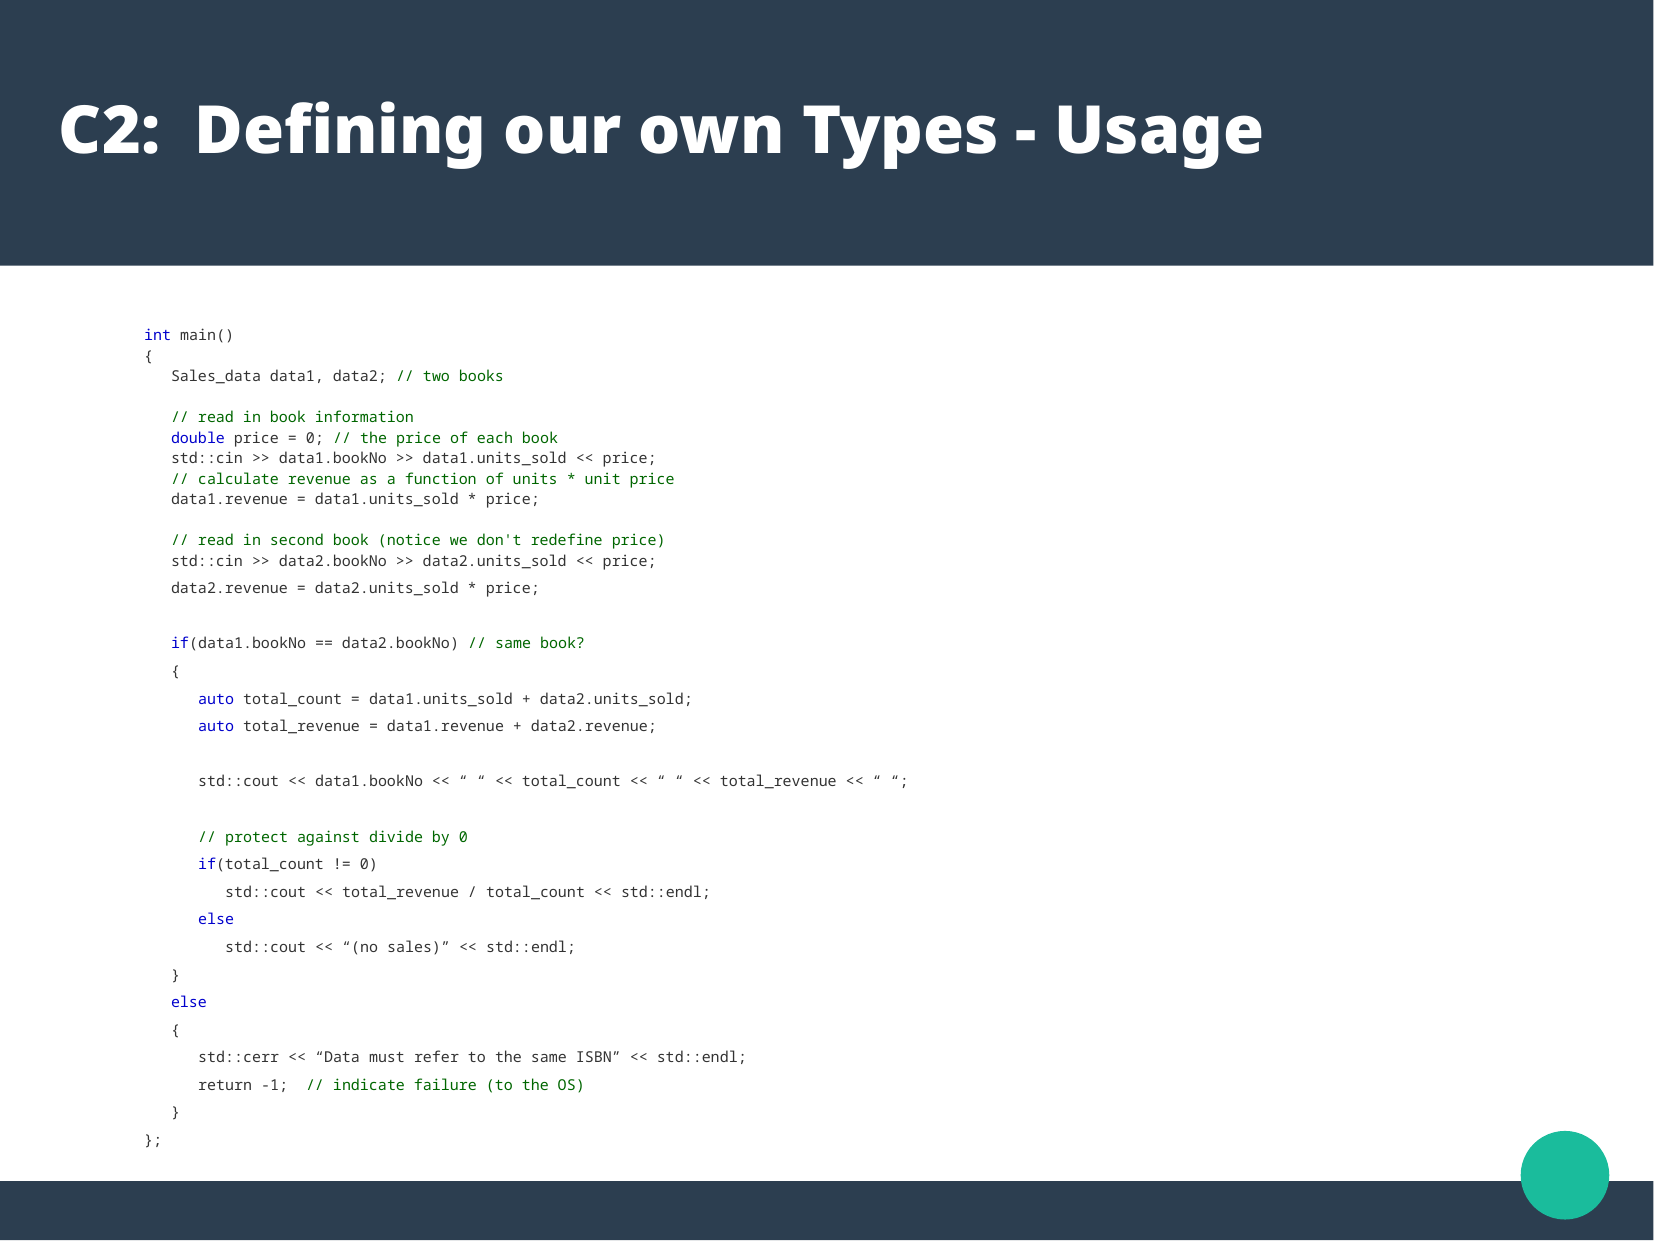

# C2: Defining our own Types - Usage
int main()
{
 Sales_data data1, data2; // two books
 // read in book information
 double price = 0; // the price of each book
 std::cin >> data1.bookNo >> data1.units_sold << price;
 // calculate revenue as a function of units * unit price
 data1.revenue = data1.units_sold * price;
 // read in second book (notice we don't redefine price)
 std::cin >> data2.bookNo >> data2.units_sold << price;
 data2.revenue = data2.units_sold * price;
 if(data1.bookNo == data2.bookNo) // same book?
 {
 auto total_count = data1.units_sold + data2.units_sold;
 auto total_revenue = data1.revenue + data2.revenue;
 std::cout << data1.bookNo << “ “ << total_count << “ “ << total_revenue << “ “;
 // protect against divide by 0
 if(total_count != 0)
 std::cout << total_revenue / total_count << std::endl;
 else
 std::cout << “(no sales)” << std::endl;
 }
 else
 {
 std::cerr << “Data must refer to the same ISBN” << std::endl;
 return -1; // indicate failure (to the OS)
 }
};